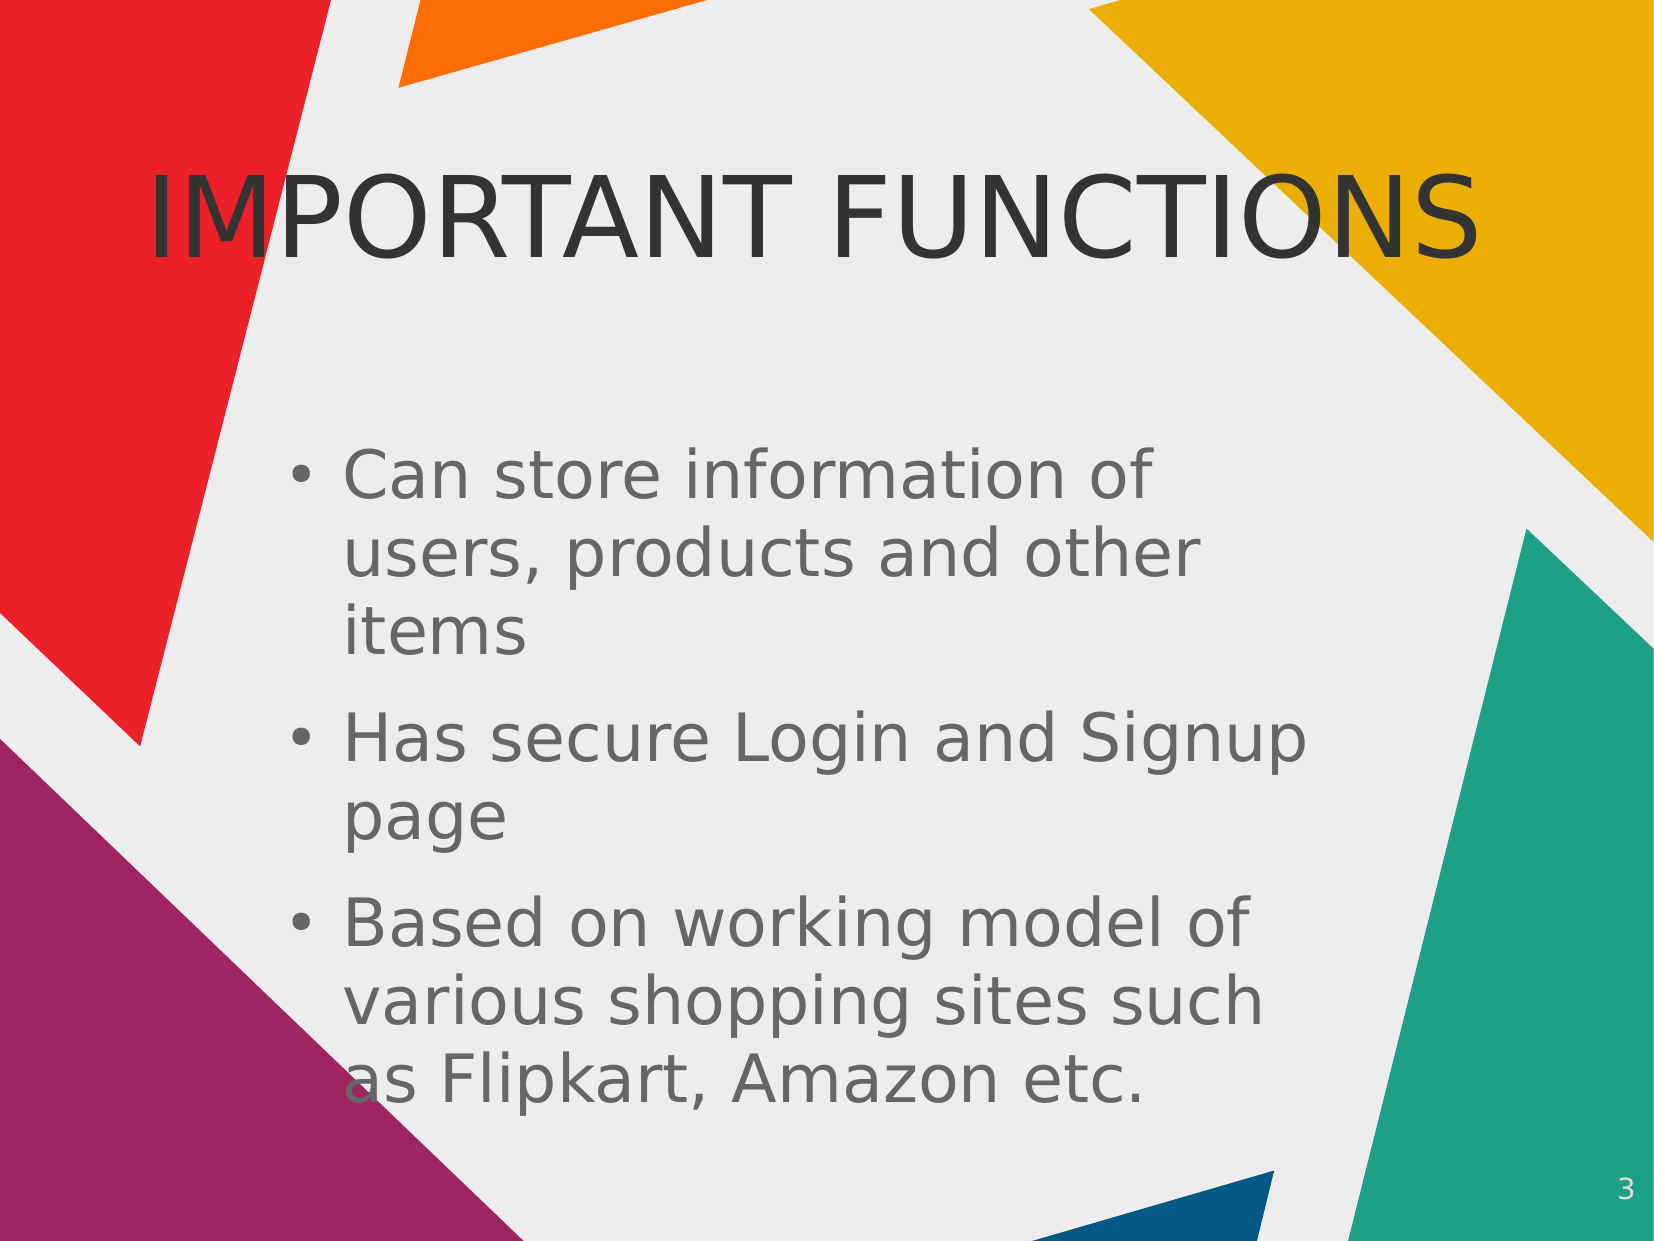

# IMPORTANT FUNCTIONS
Can store information of users, products and other items
Has secure Login and Signup page
Based on working model of various shopping sites such as Flipkart, Amazon etc.
3